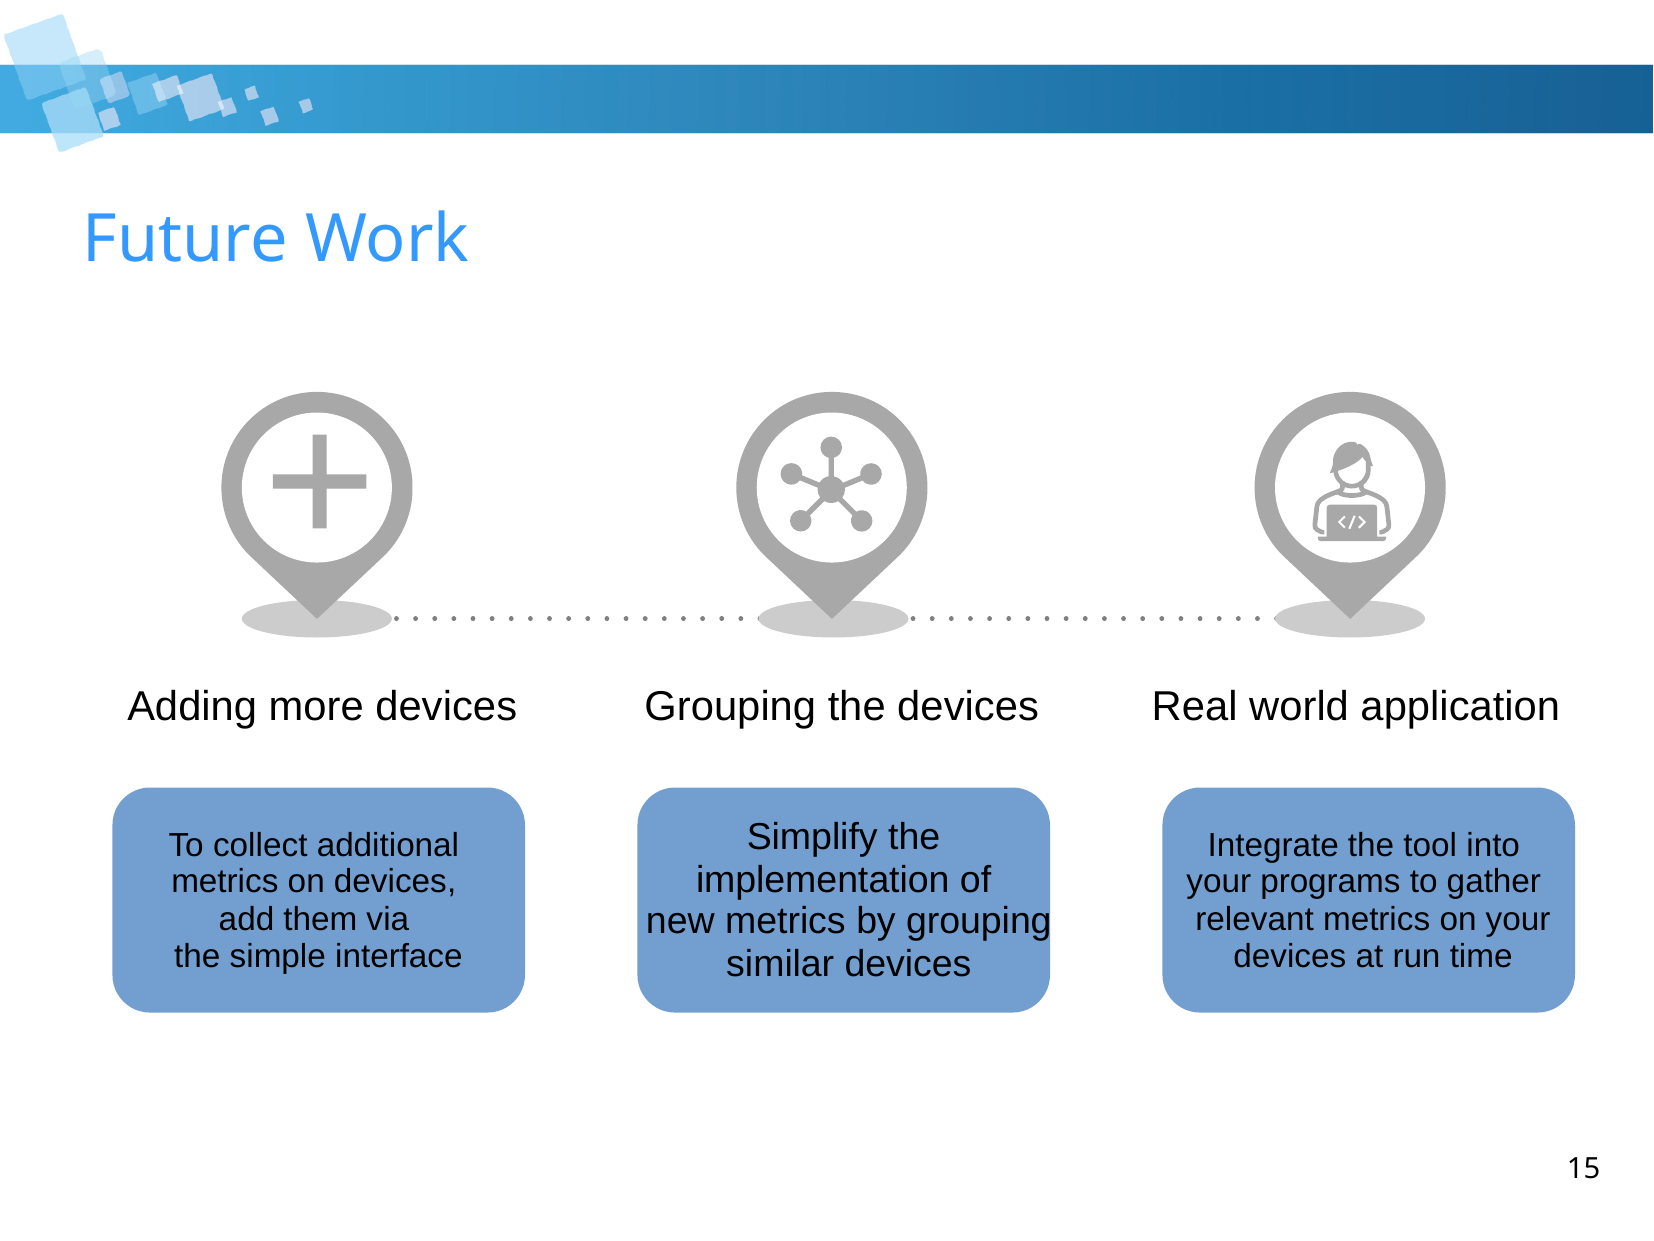

# Future Work
Adding more devices
Grouping the devices
Real world application
To collect additional
metrics on devices,
add them via
the simple interface
Simplify the
implementation of
 new metrics by grouping
 similar devices
Integrate the tool into
your programs to gather
 relevant metrics on your
 devices at run time
15